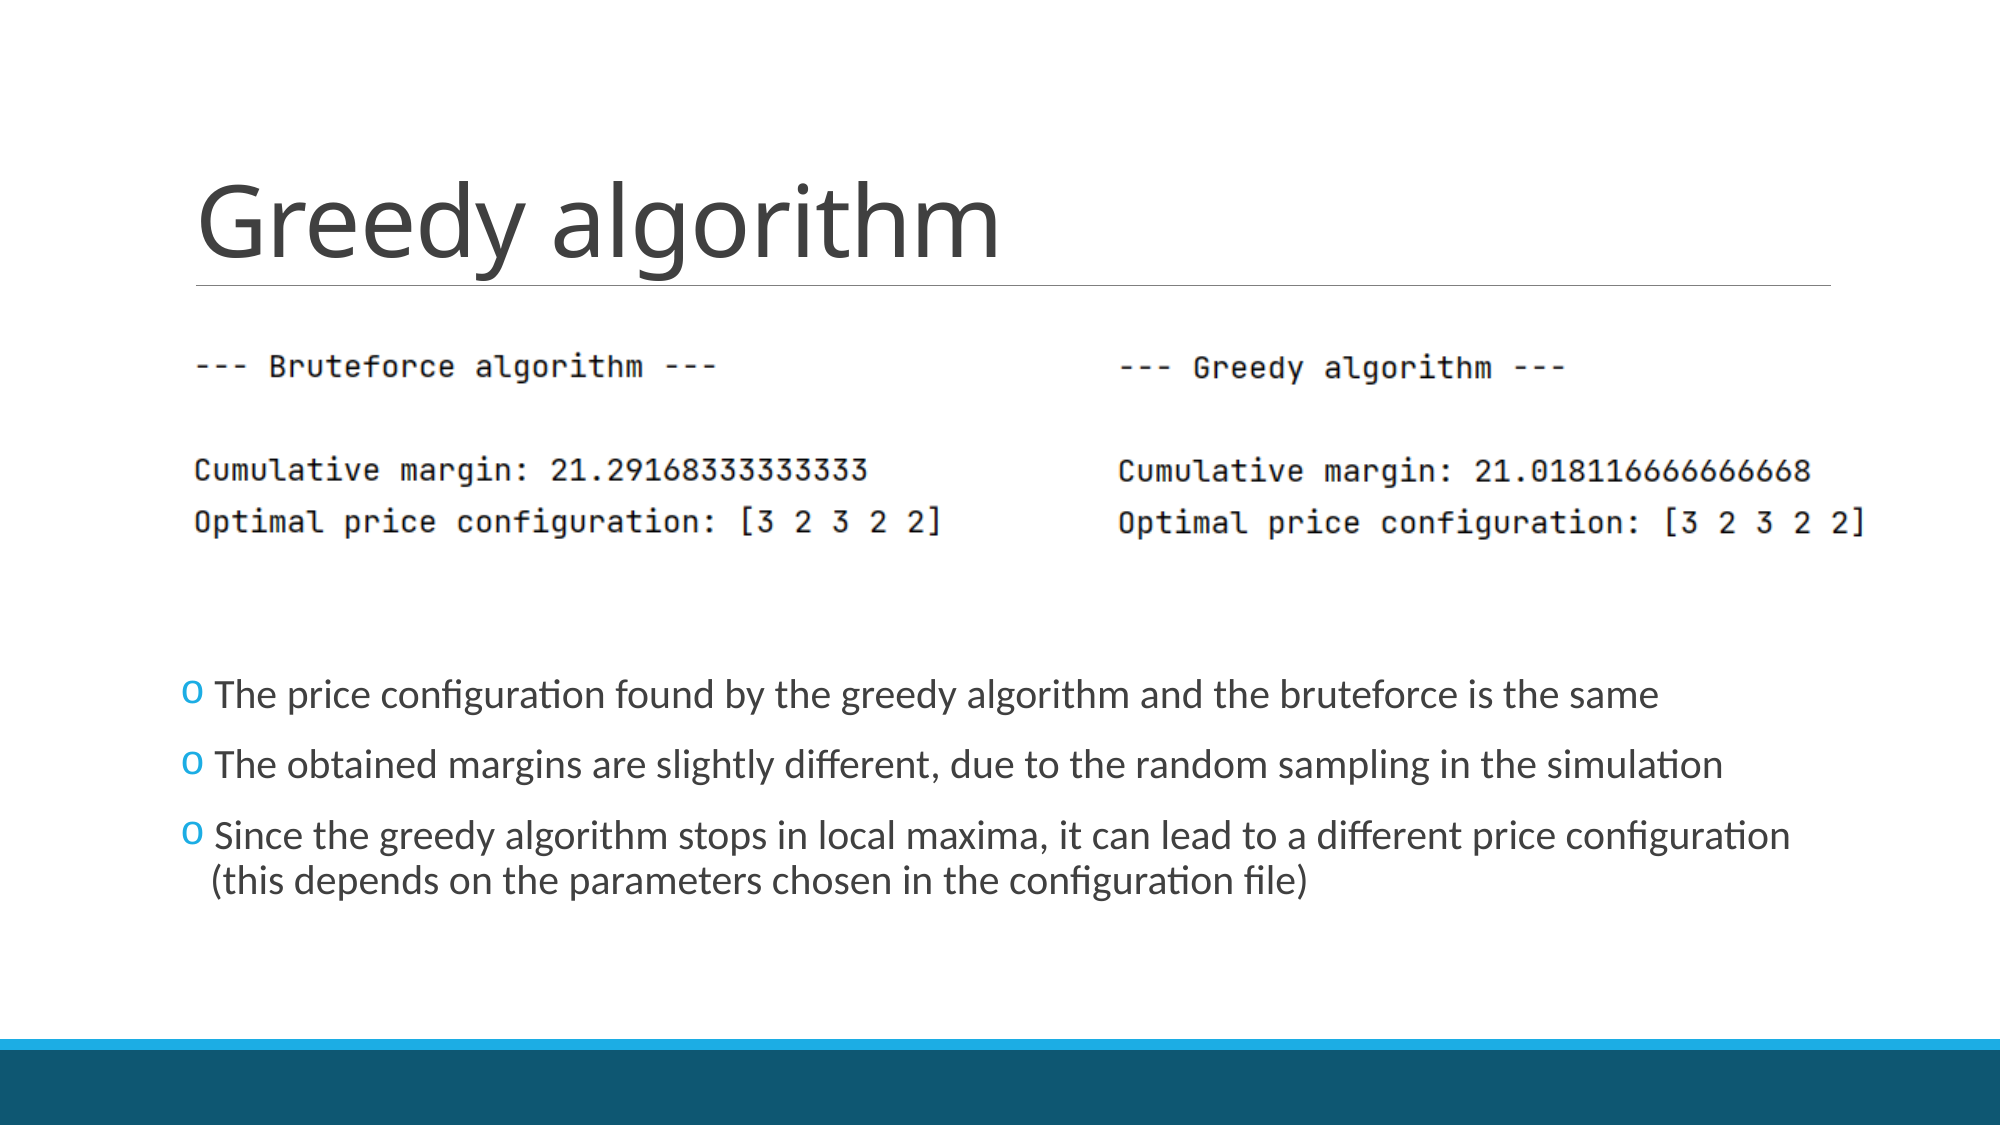

# Greedy algorithm
 The price configuration found by the greedy algorithm and the bruteforce is the same
 The obtained margins are slightly different, due to the random sampling in the simulation
 Since the greedy algorithm stops in local maxima, it can lead to a different price configuration (this depends on the parameters chosen in the configuration file)